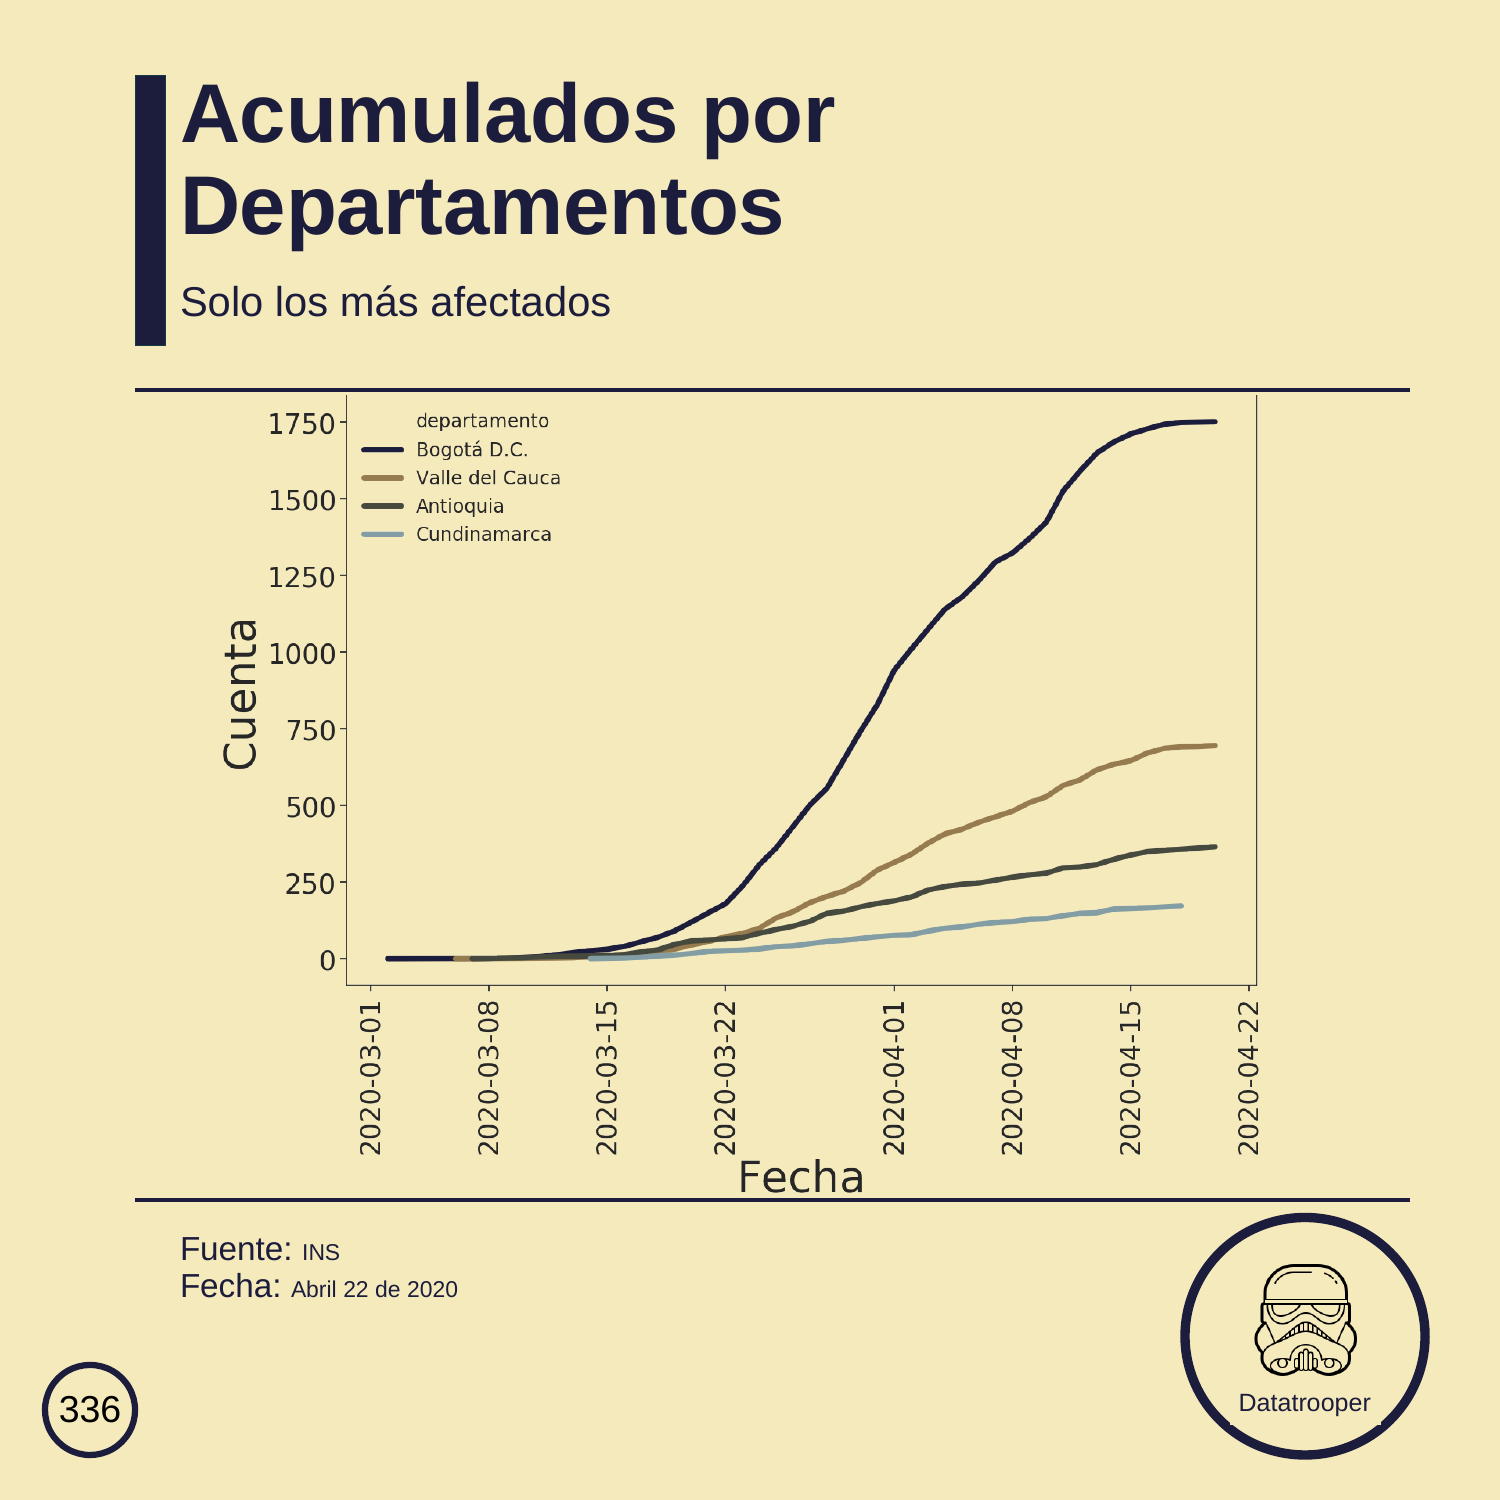

# Acumulados por Departamentos
Solo los más afectados
Fuente: INS
Fecha: Abril 22 de 2020
336
Datatrooper